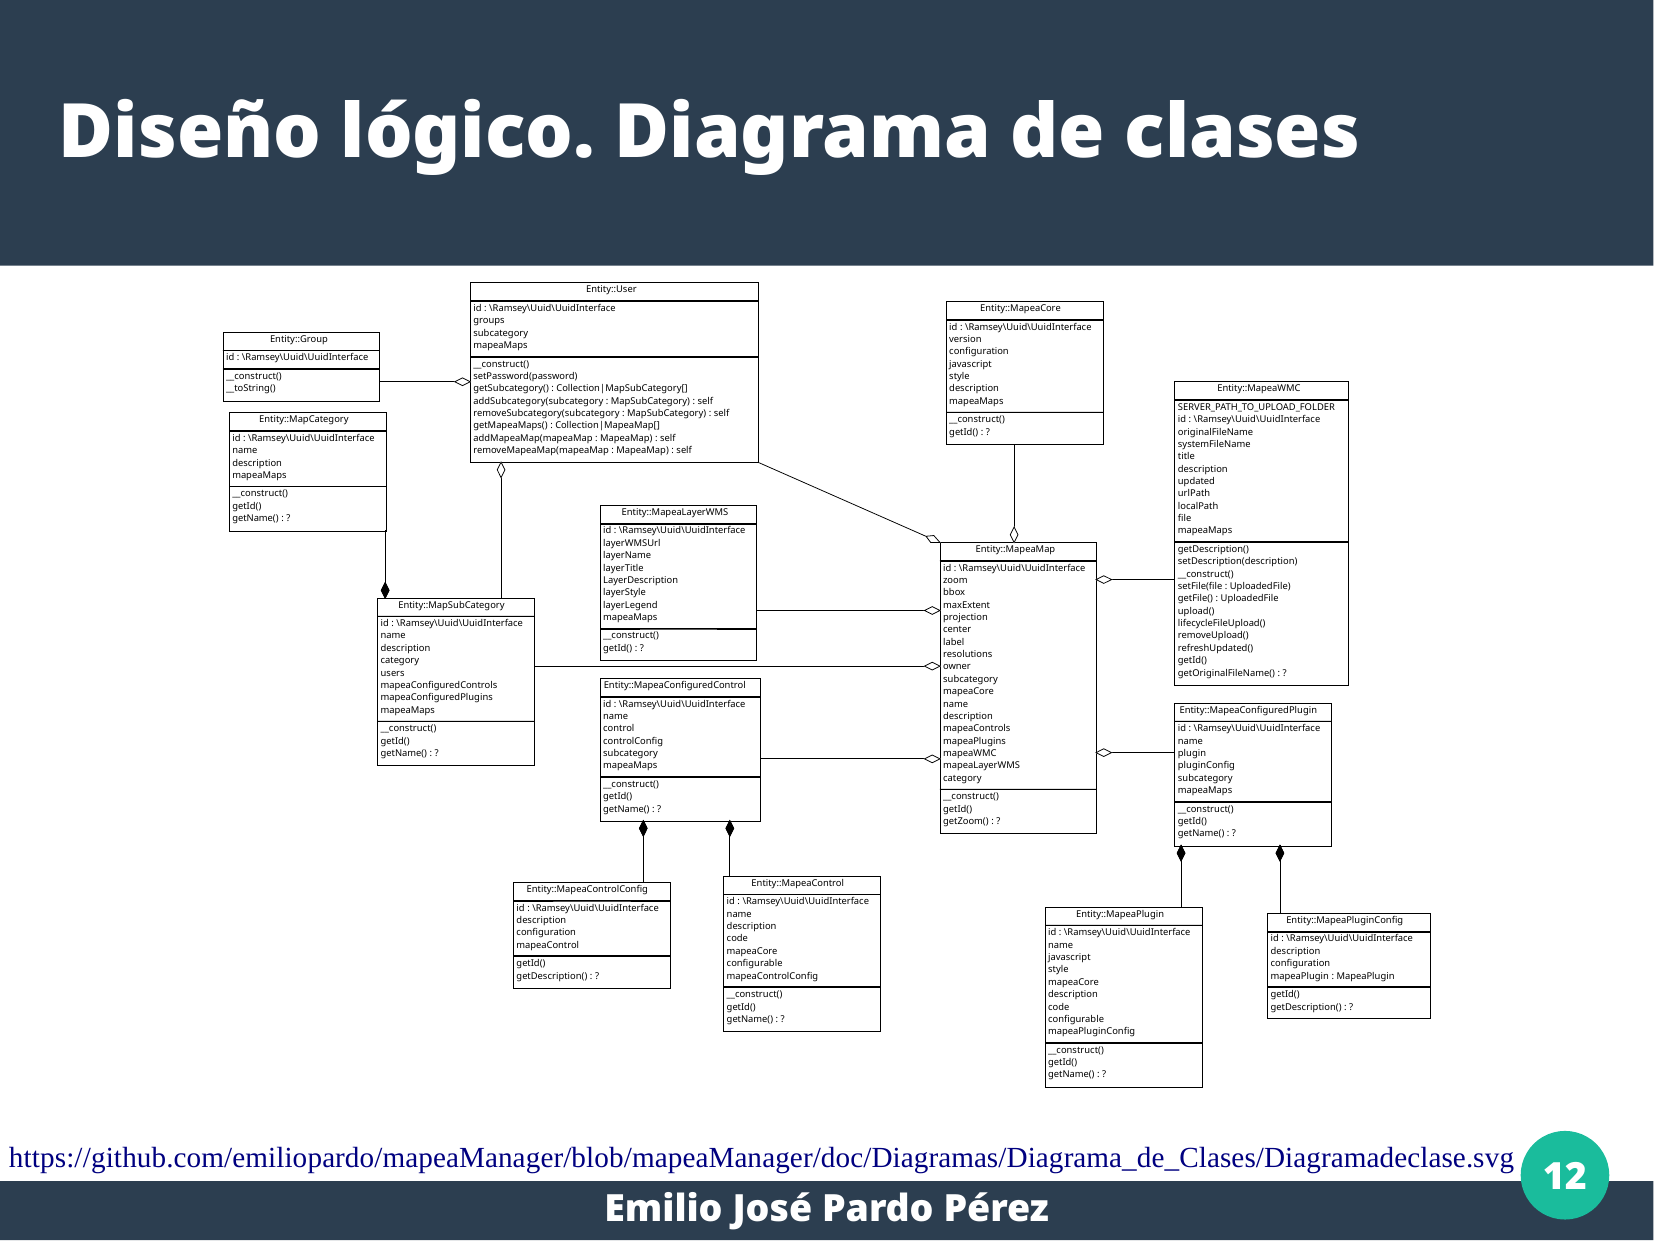

# Diseño lógico. Diagrama de clases
12
https://github.com/emiliopardo/mapeaManager/blob/mapeaManager/doc/Diagramas/Diagrama_de_Clases/Diagramadeclase.svg
Emilio José Pardo Pérez